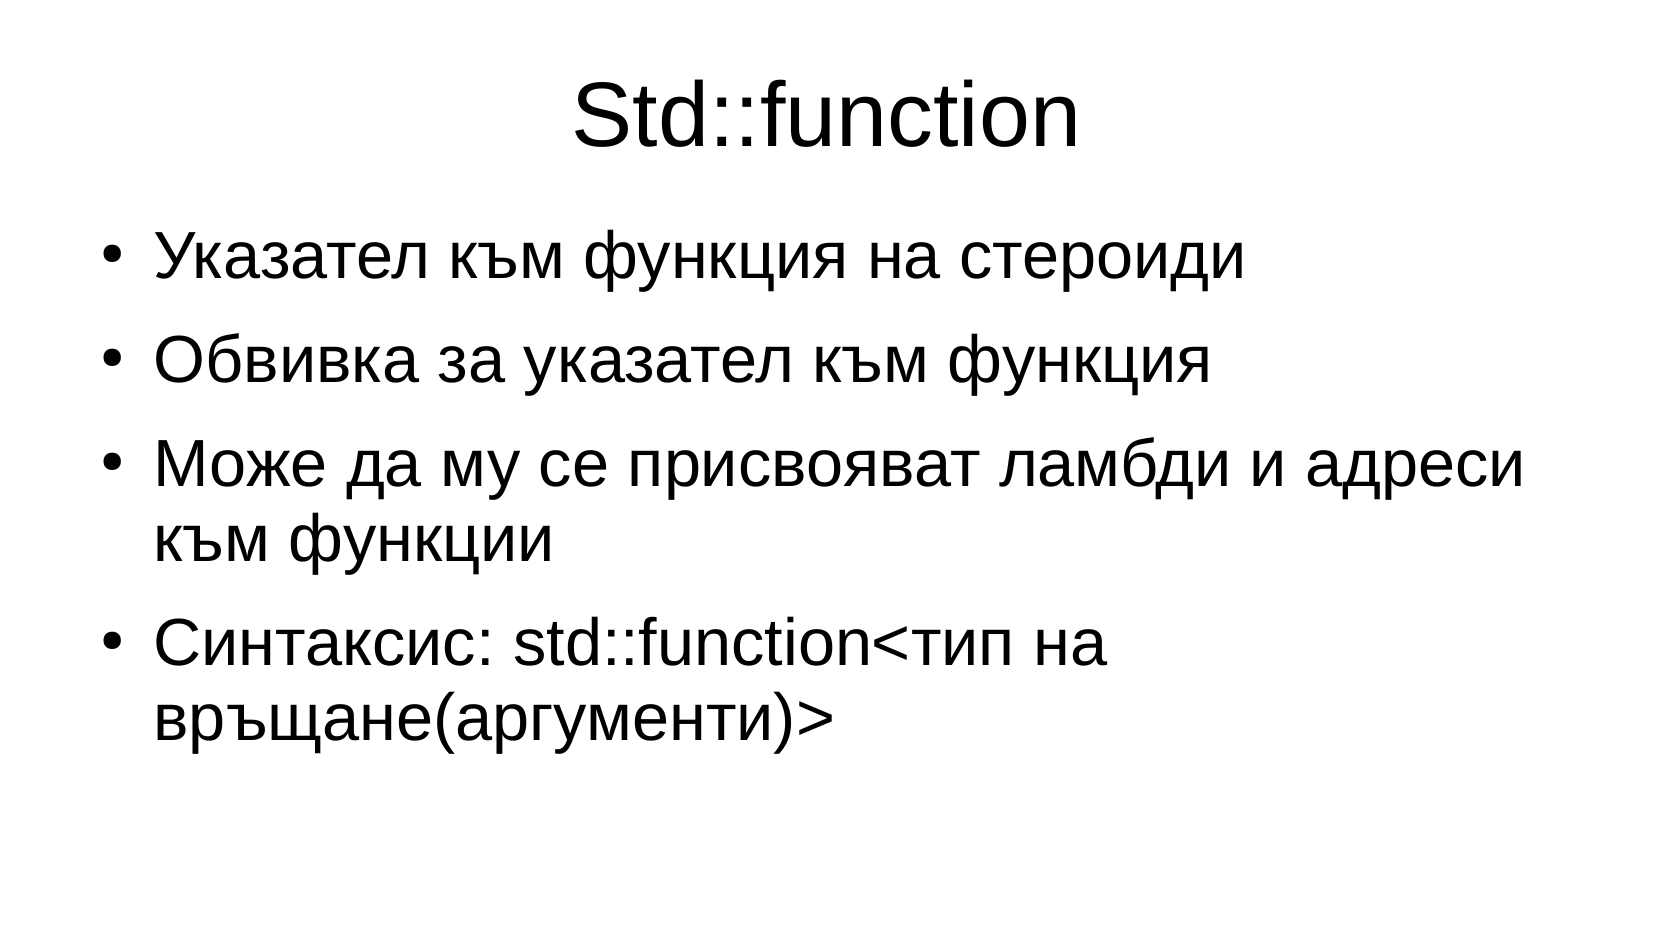

# Std::function
Указател към функция на стероиди
Обвивка за указател към функция
Може да му се присвояват ламбди и адреси към функции
Синтаксис: std::function<тип на връщане(аргументи)>